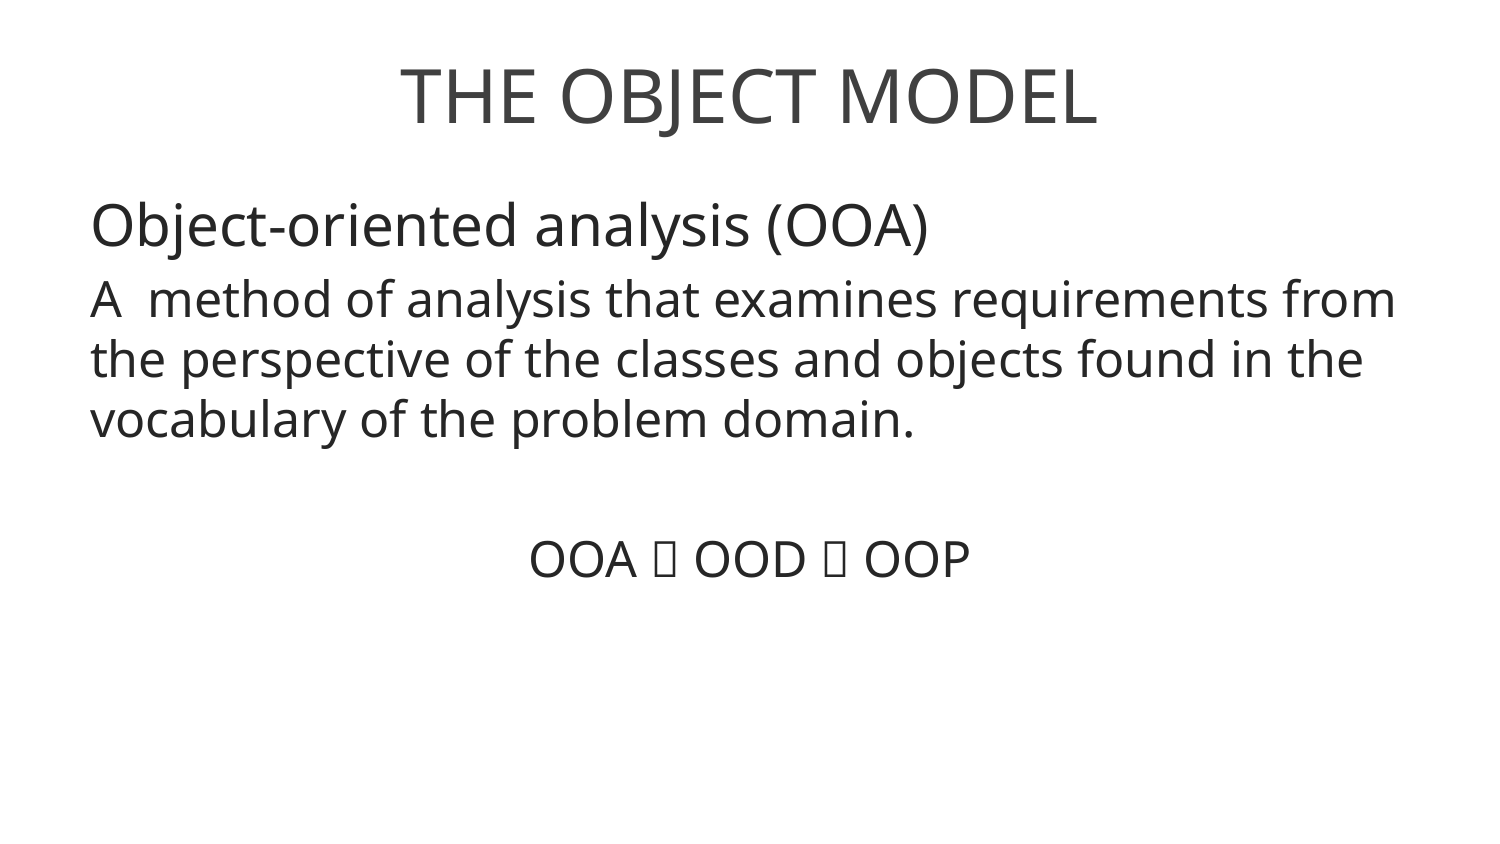

# The object model
Object-oriented analysis (OOA)
A method of analysis that examines requirements from the perspective of the classes and objects found in the vocabulary of the problem domain.
OOA  OOD  OOP